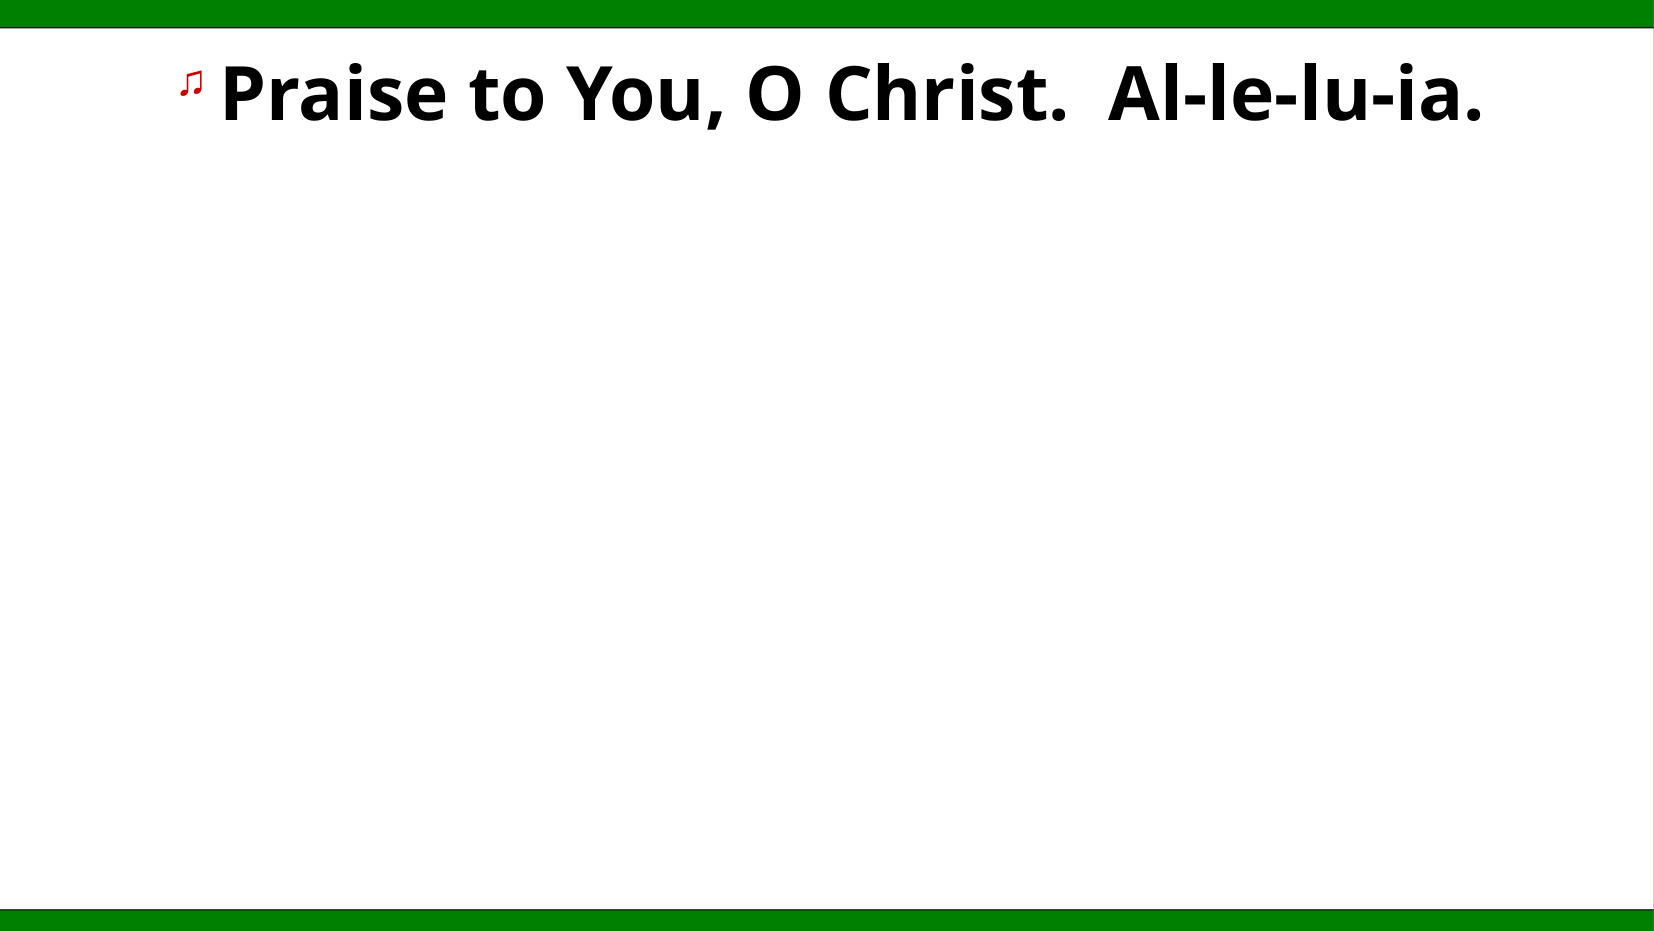

♫ Praise to You, O Christ. Al-le-lu-ia.